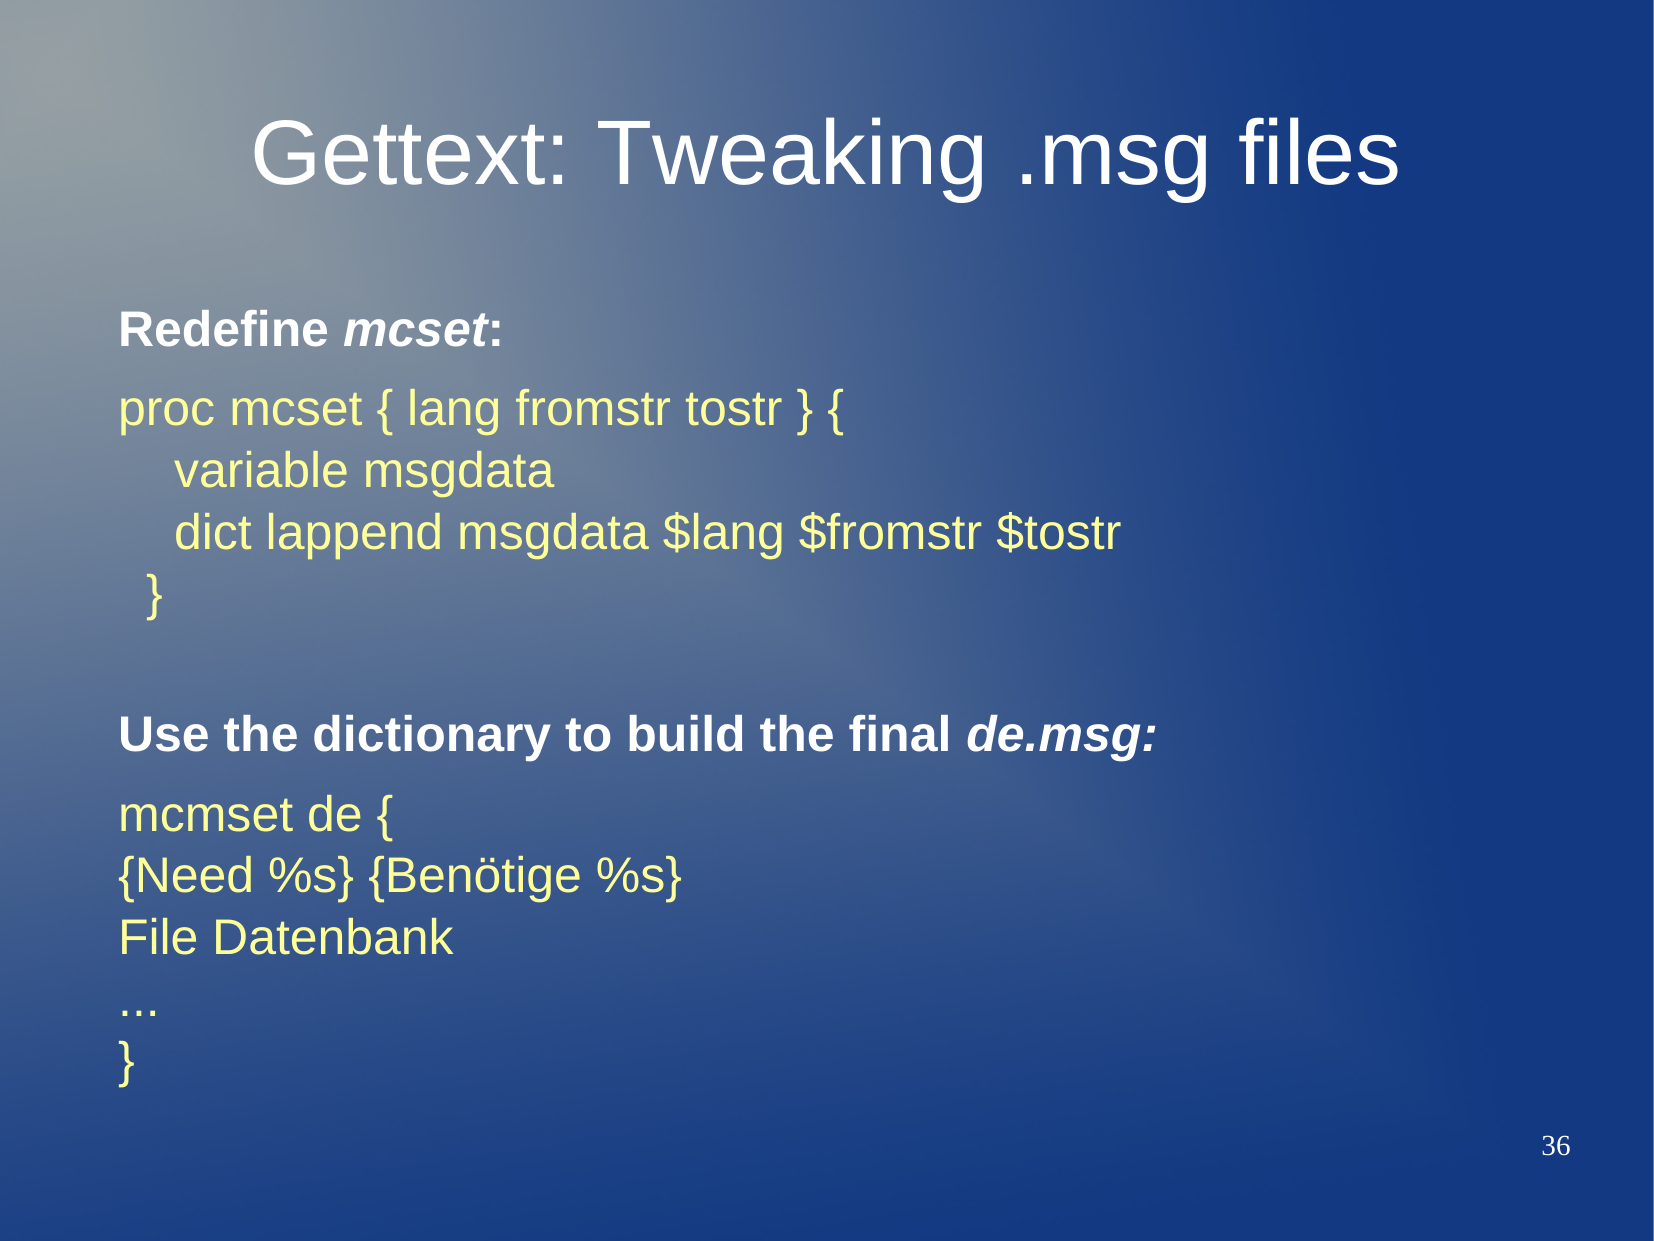

# Gettext: Tweaking .msg files
Redefine mcset:
proc mcset { lang fromstr tostr } {
 variable msgdata
 dict lappend msgdata $lang $fromstr $tostr
 }
Use the dictionary to build the final de.msg:
mcmset de {
{Need %s} {Benötige %s}
File Datenbank
...
}
36